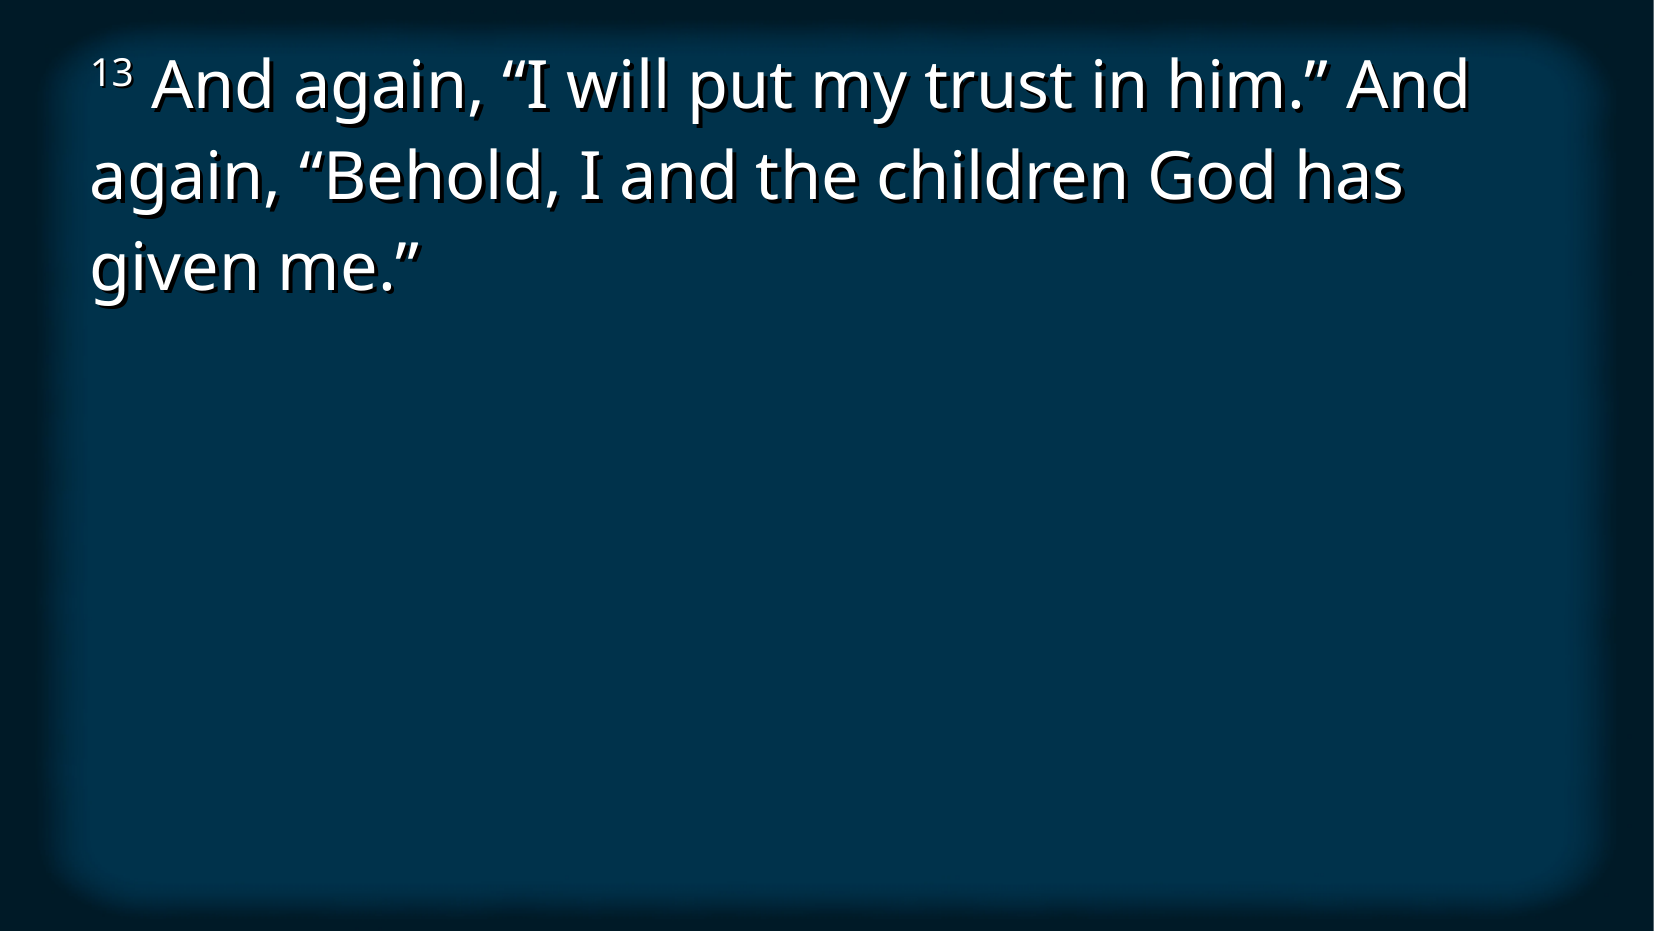

13 And again, “I will put my trust in him.” And again, “Behold, I and the children God has given me.”